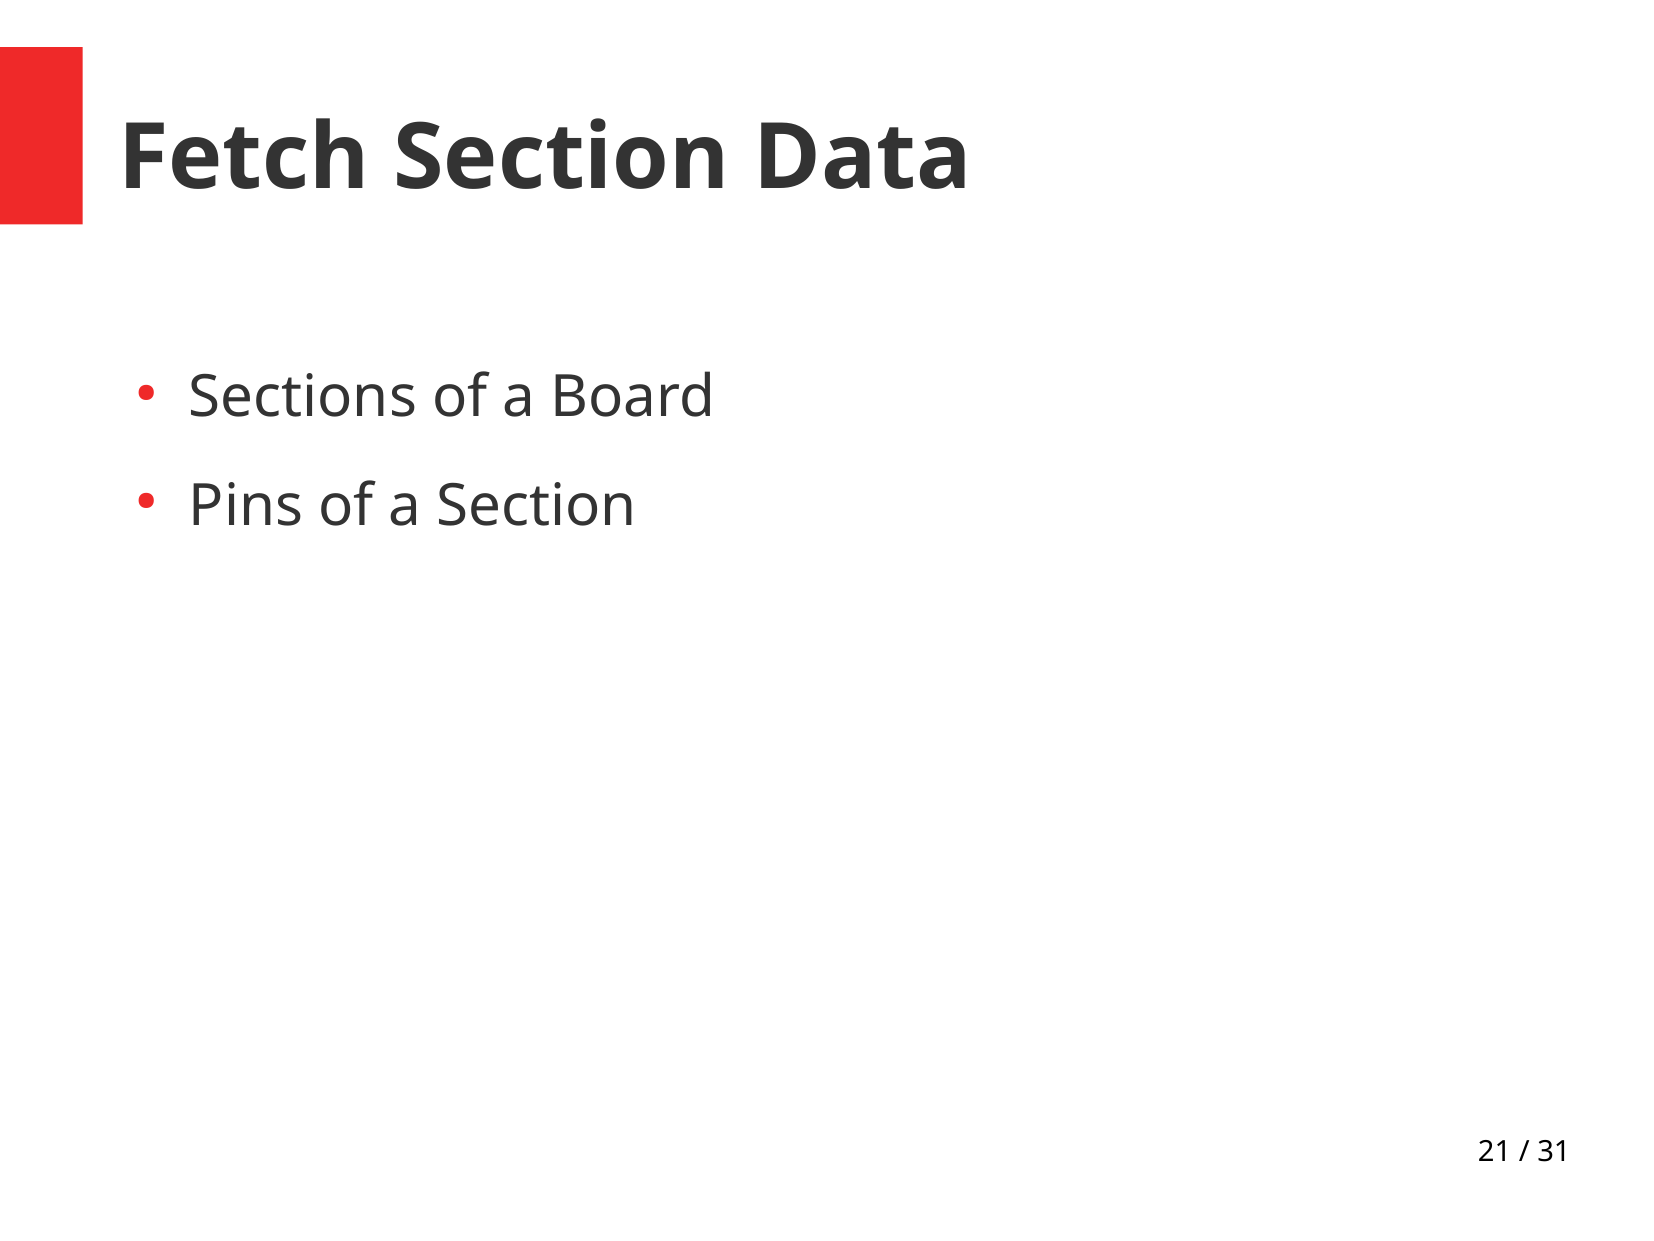

# Fetch Section Data
Sections of a Board
Pins of a Section
21